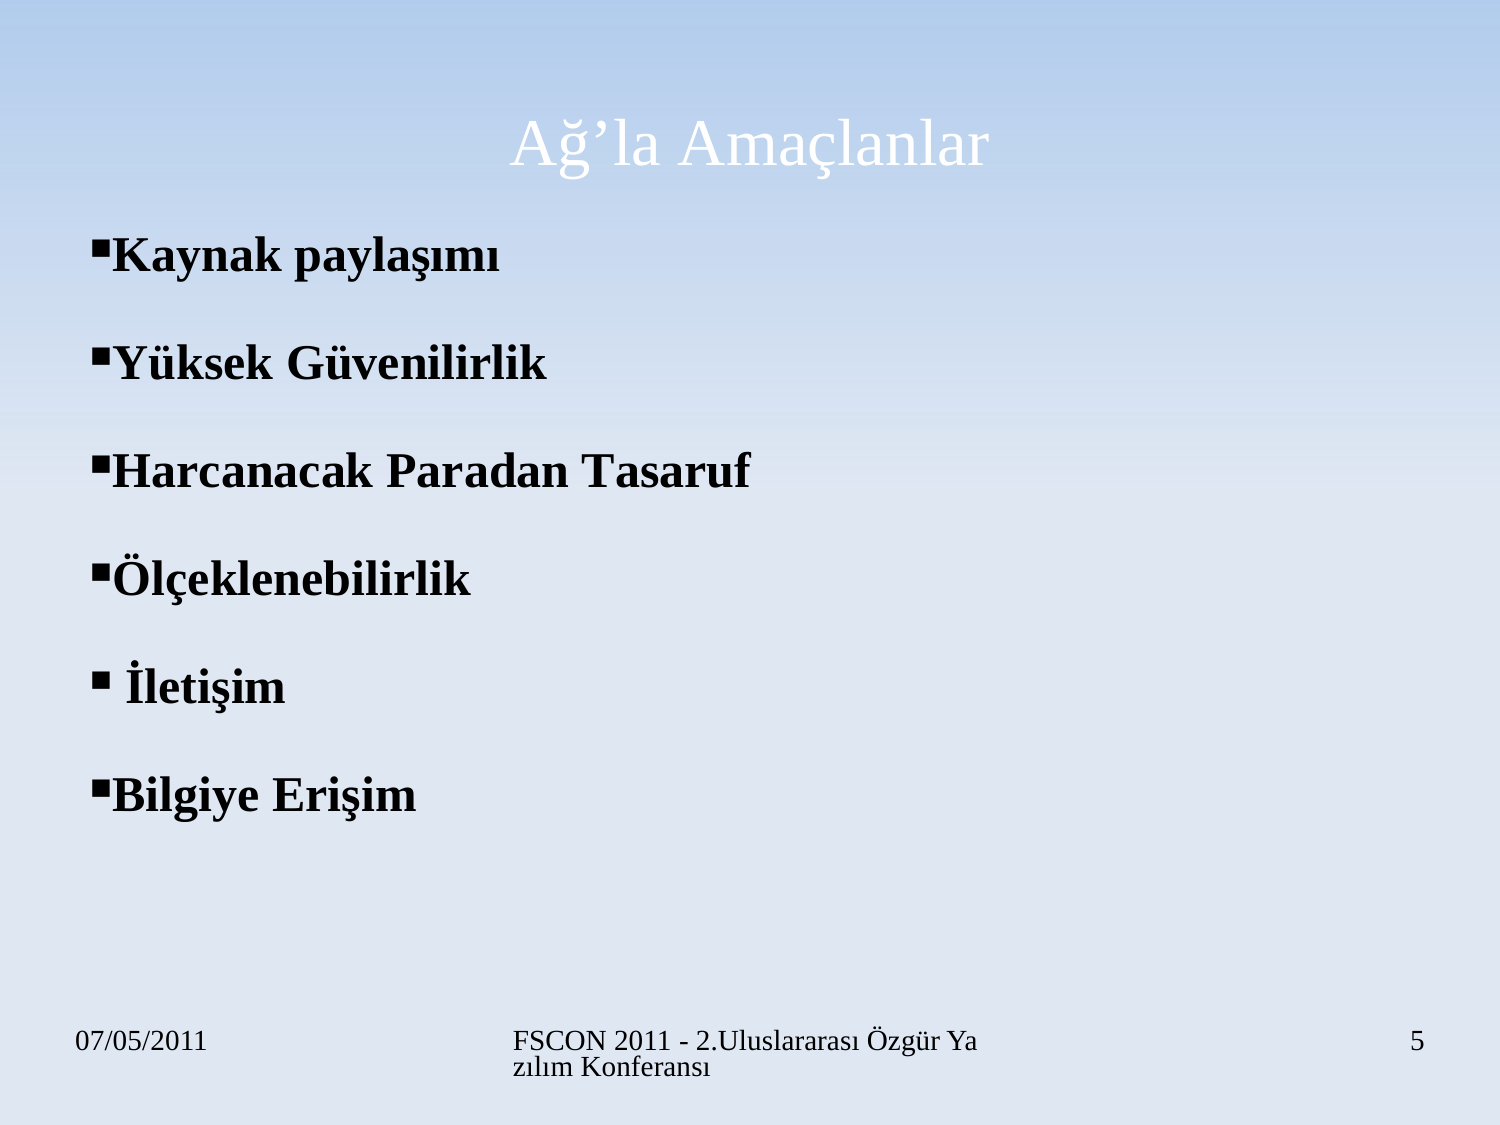

Ağ’la Amaçlanlar
Kaynak paylaşımı
Yüksek Güvenilirlik
Harcanacak Paradan Tasaruf
Ölçeklenebilirlik
 İletişim
Bilgiye Erişim
07/05/2011
FSCON 2011 - 2.Uluslararası Özgür Yazılım Konferansı
5